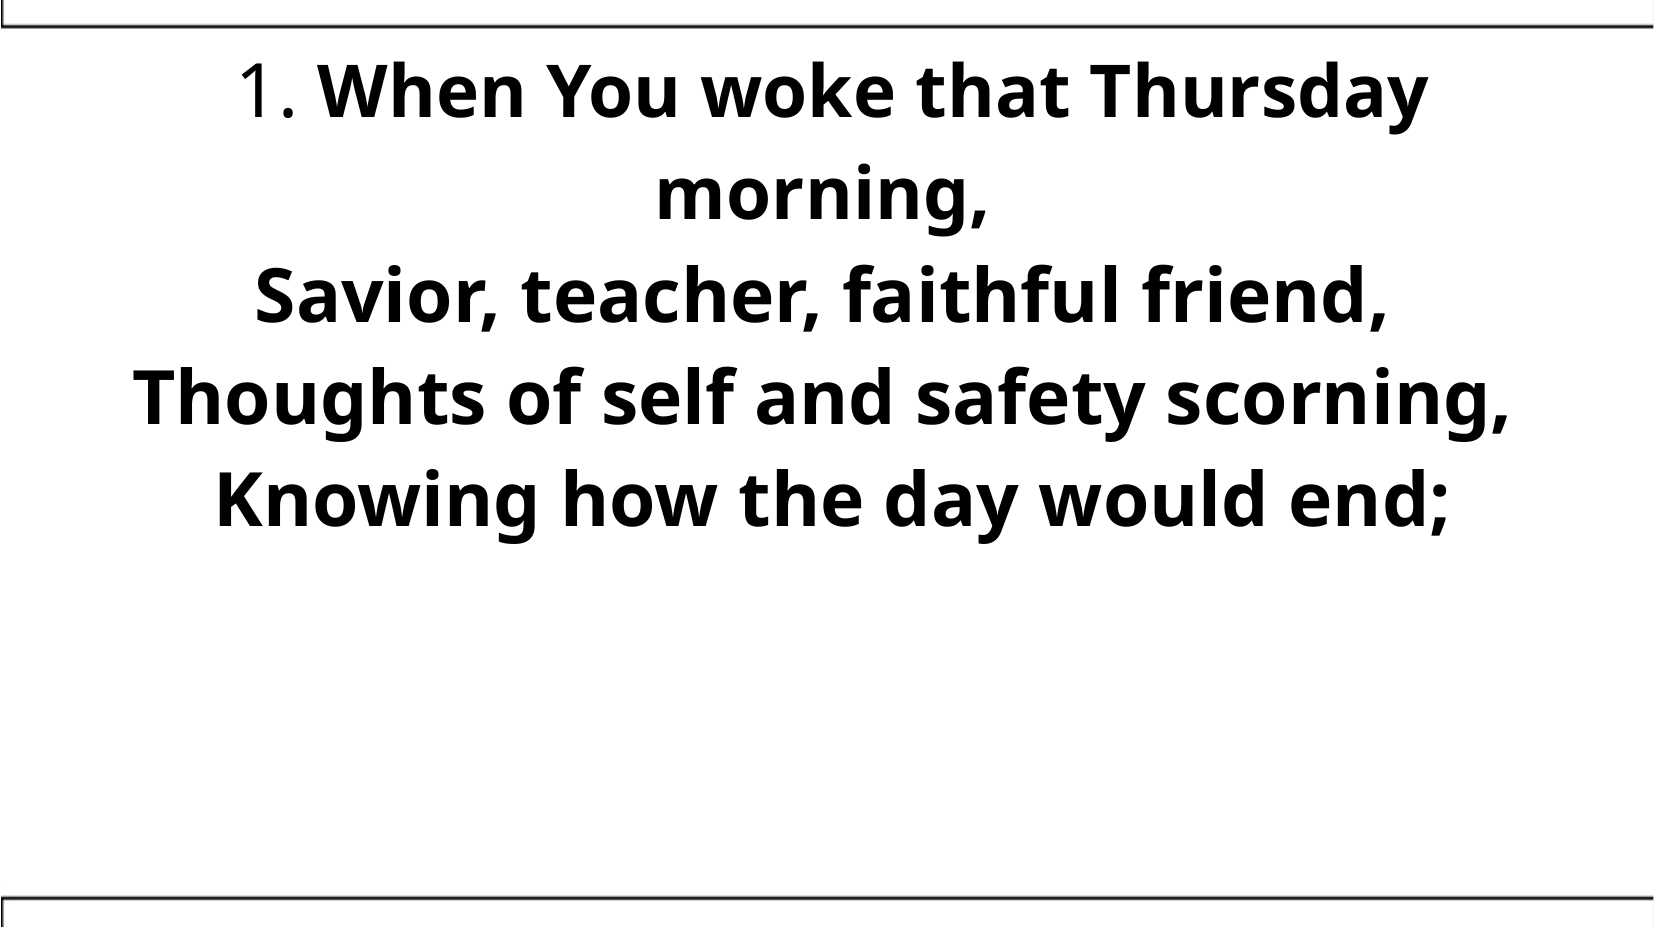

1. When You woke that Thursday morning,
Savior, teacher, faithful friend,
Thoughts of self and safety scorning,
Knowing how the day would end;